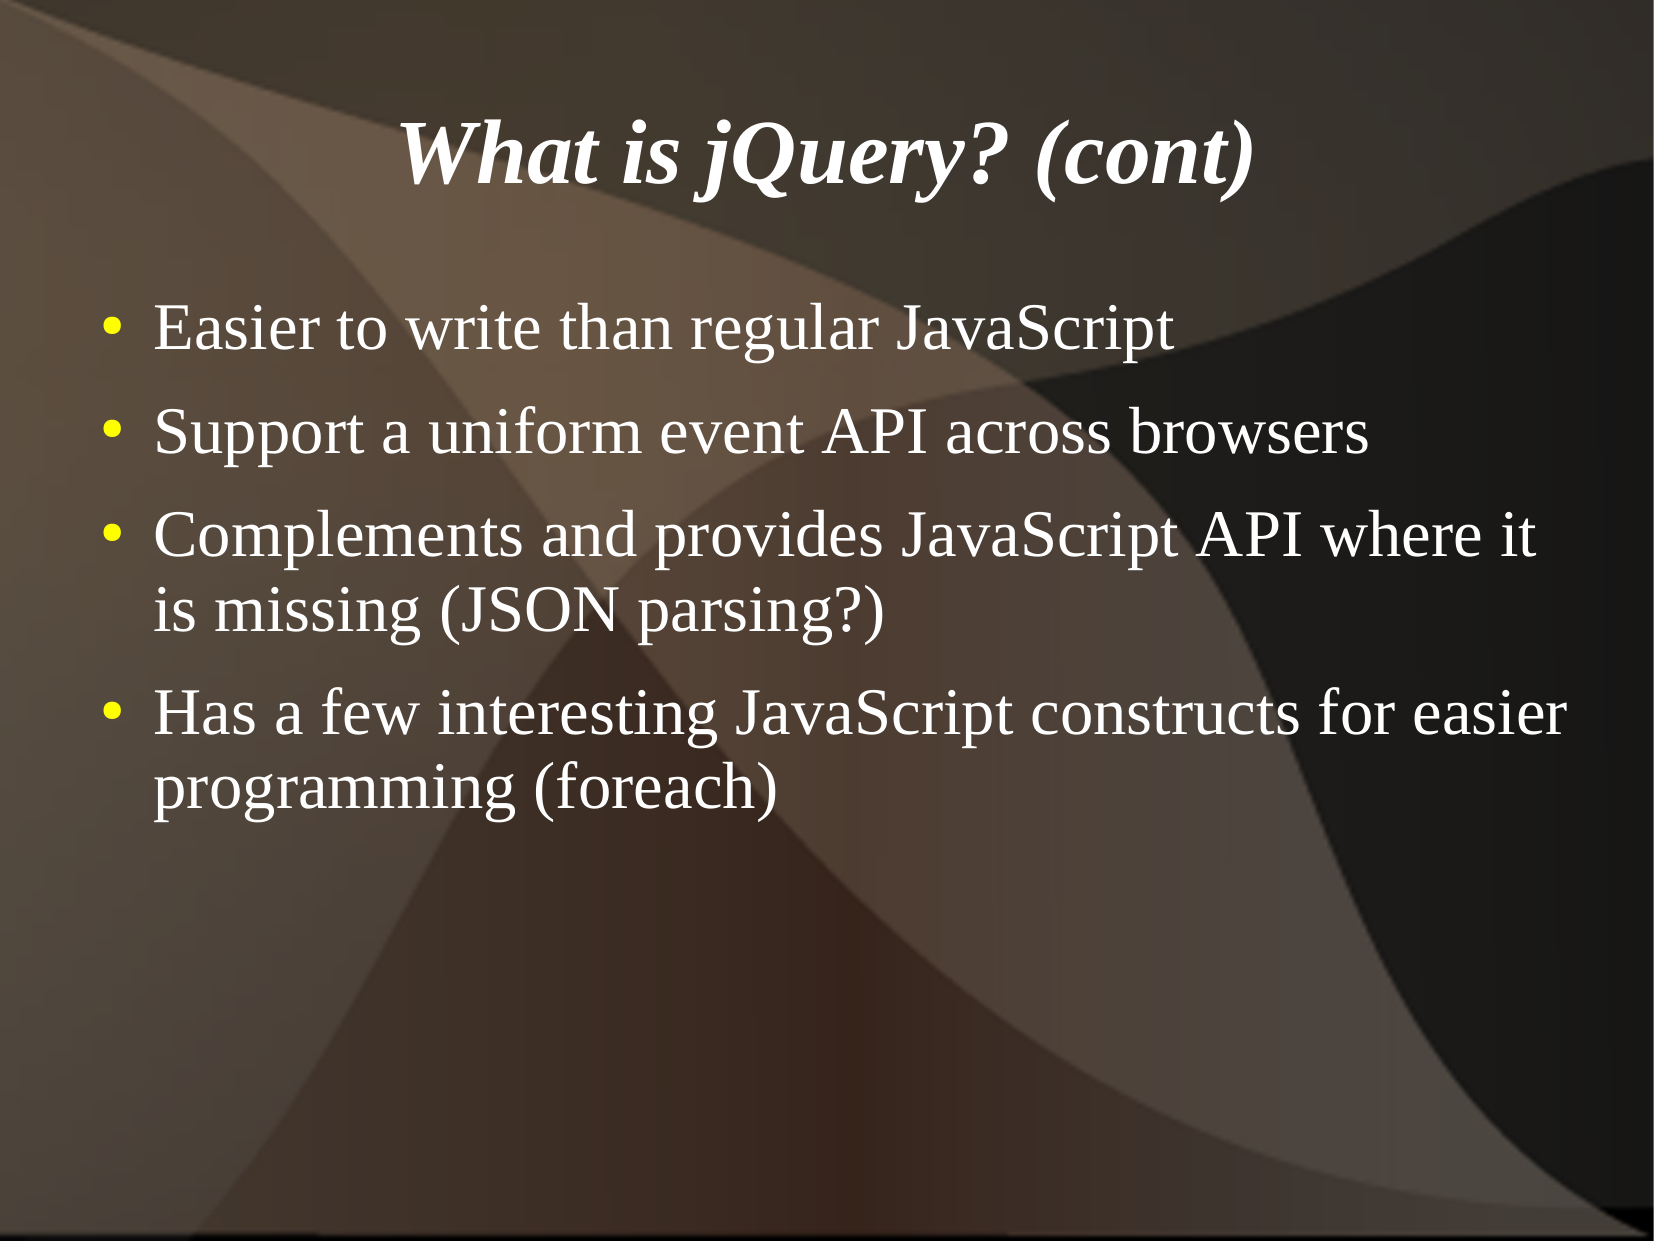

# What is jQuery? (cont)
Easier to write than regular JavaScript
Support a uniform event API across browsers
Complements and provides JavaScript API where it is missing (JSON parsing?)
Has a few interesting JavaScript constructs for easier programming (foreach)